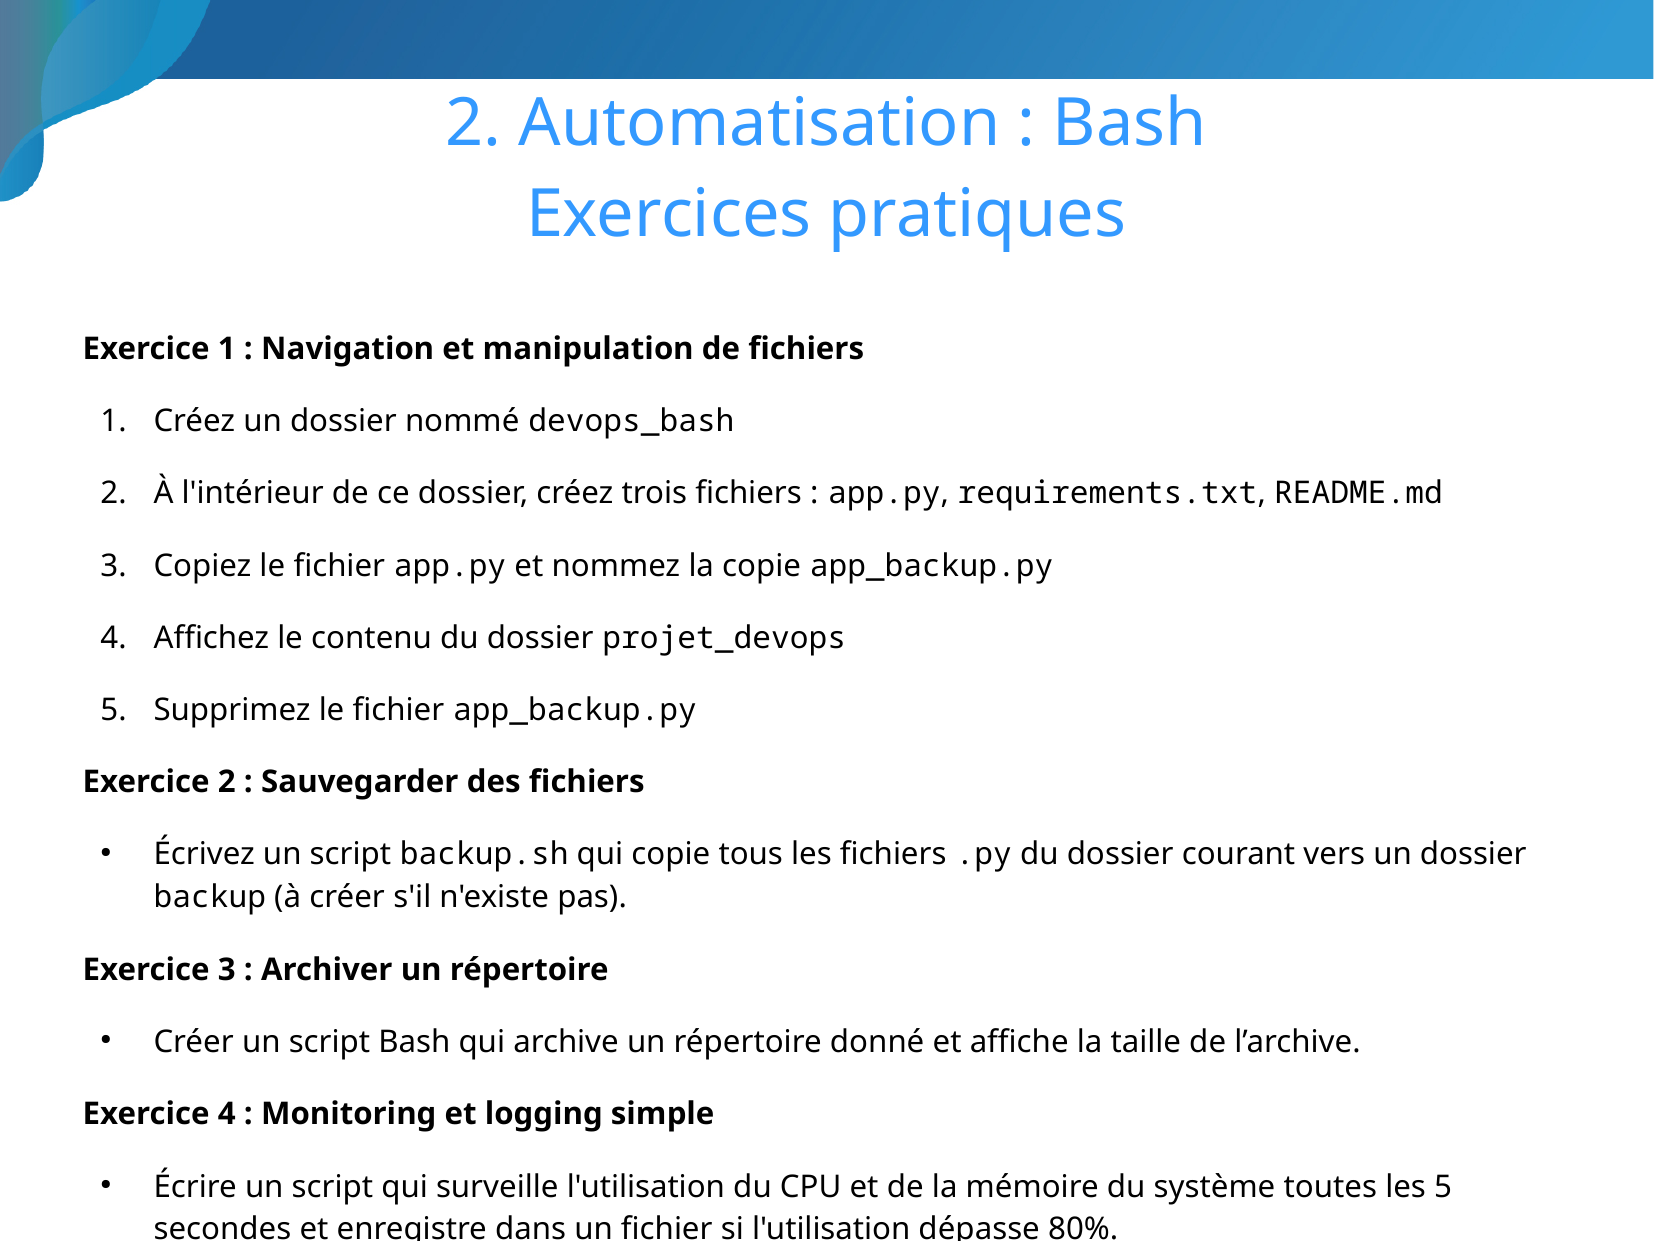

# 2. Automatisation : Bash Exercices pratiques
Exercice 1 : Navigation et manipulation de fichiers
Créez un dossier nommé devops_bash
À l'intérieur de ce dossier, créez trois fichiers : app.py, requirements.txt, README.md
Copiez le fichier app.py et nommez la copie app_backup.py
Affichez le contenu du dossier projet_devops
Supprimez le fichier app_backup.py
Exercice 2 : Sauvegarder des fichiers
Écrivez un script backup.sh qui copie tous les fichiers .py du dossier courant vers un dossier backup (à créer s'il n'existe pas).
Exercice 3 : Archiver un répertoire
Créer un script Bash qui archive un répertoire donné et affiche la taille de l’archive.
Exercice 4 : Monitoring et logging simple
Écrire un script qui surveille l'utilisation du CPU et de la mémoire du système toutes les 5 secondes et enregistre dans un fichier si l'utilisation dépasse 80%.